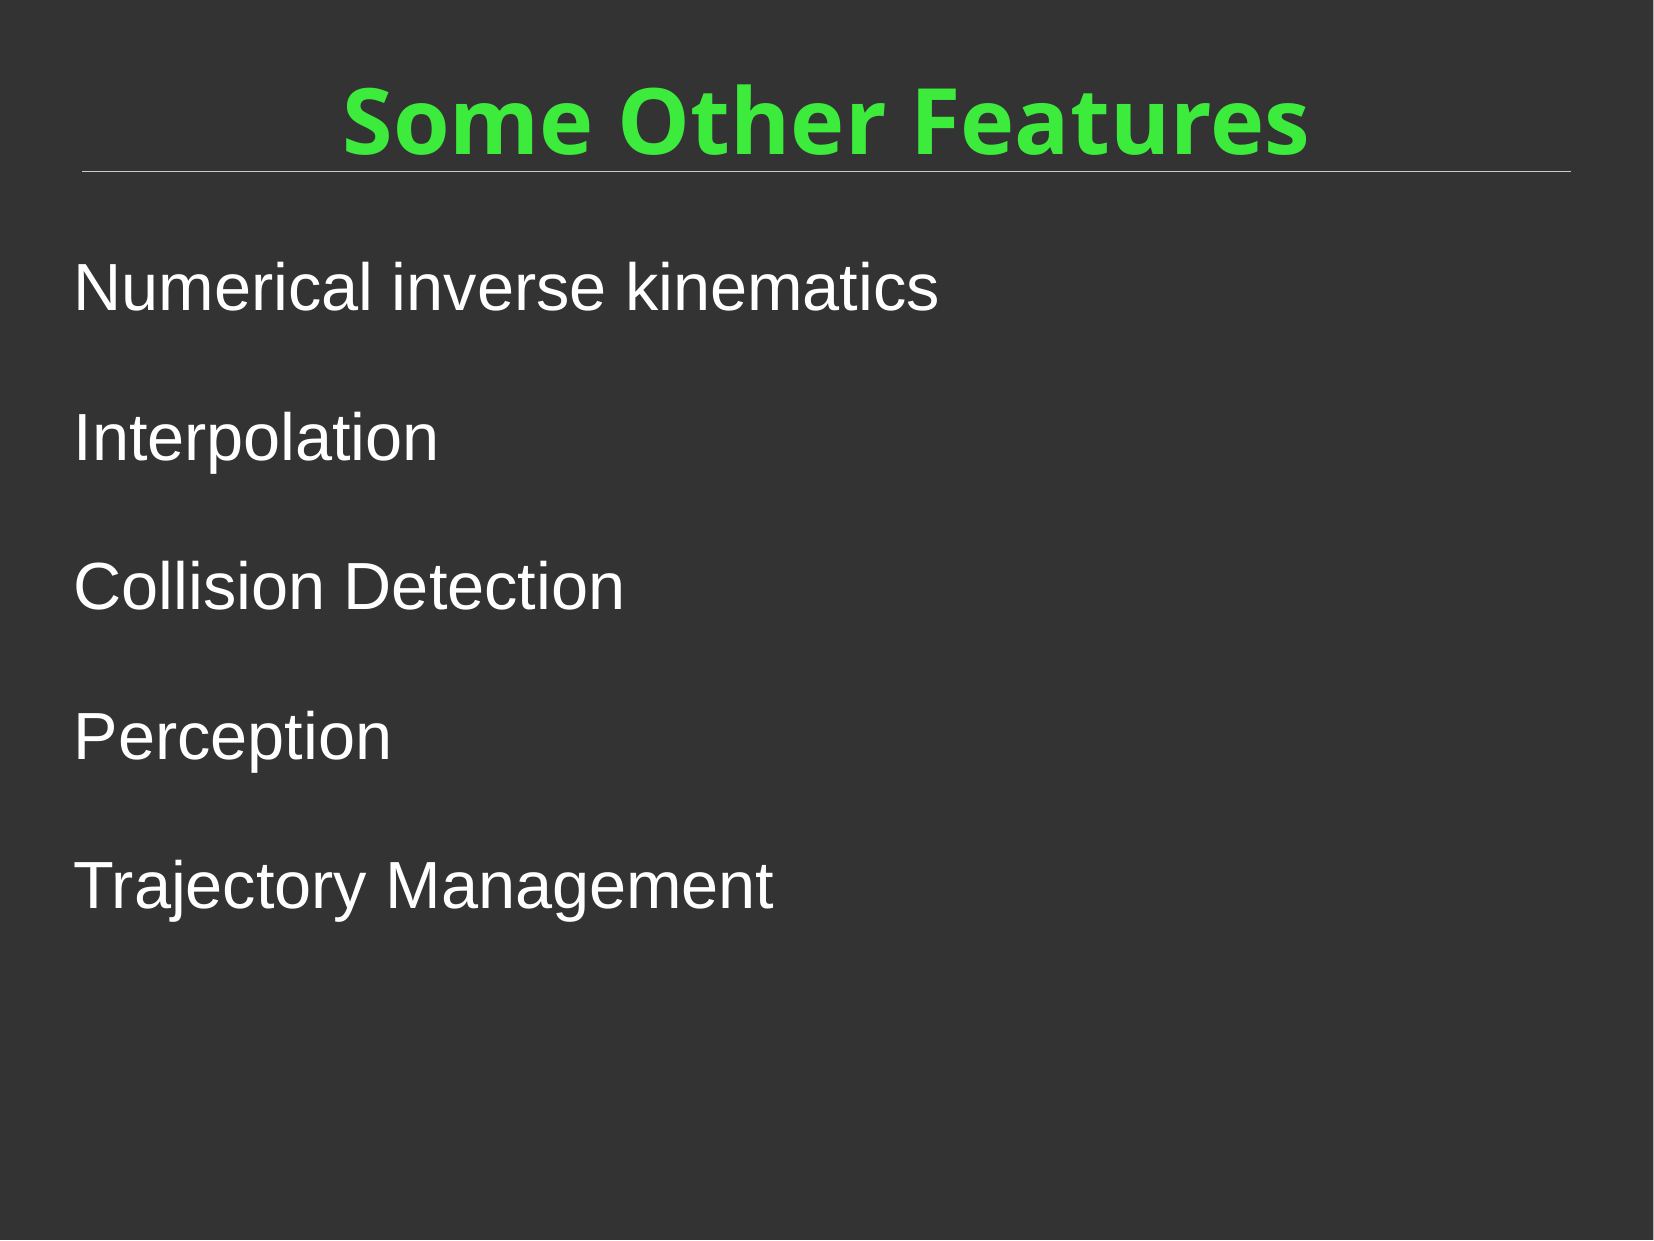

# Some Other Features
Numerical inverse kinematics
Interpolation
Collision Detection
Perception
Trajectory Management